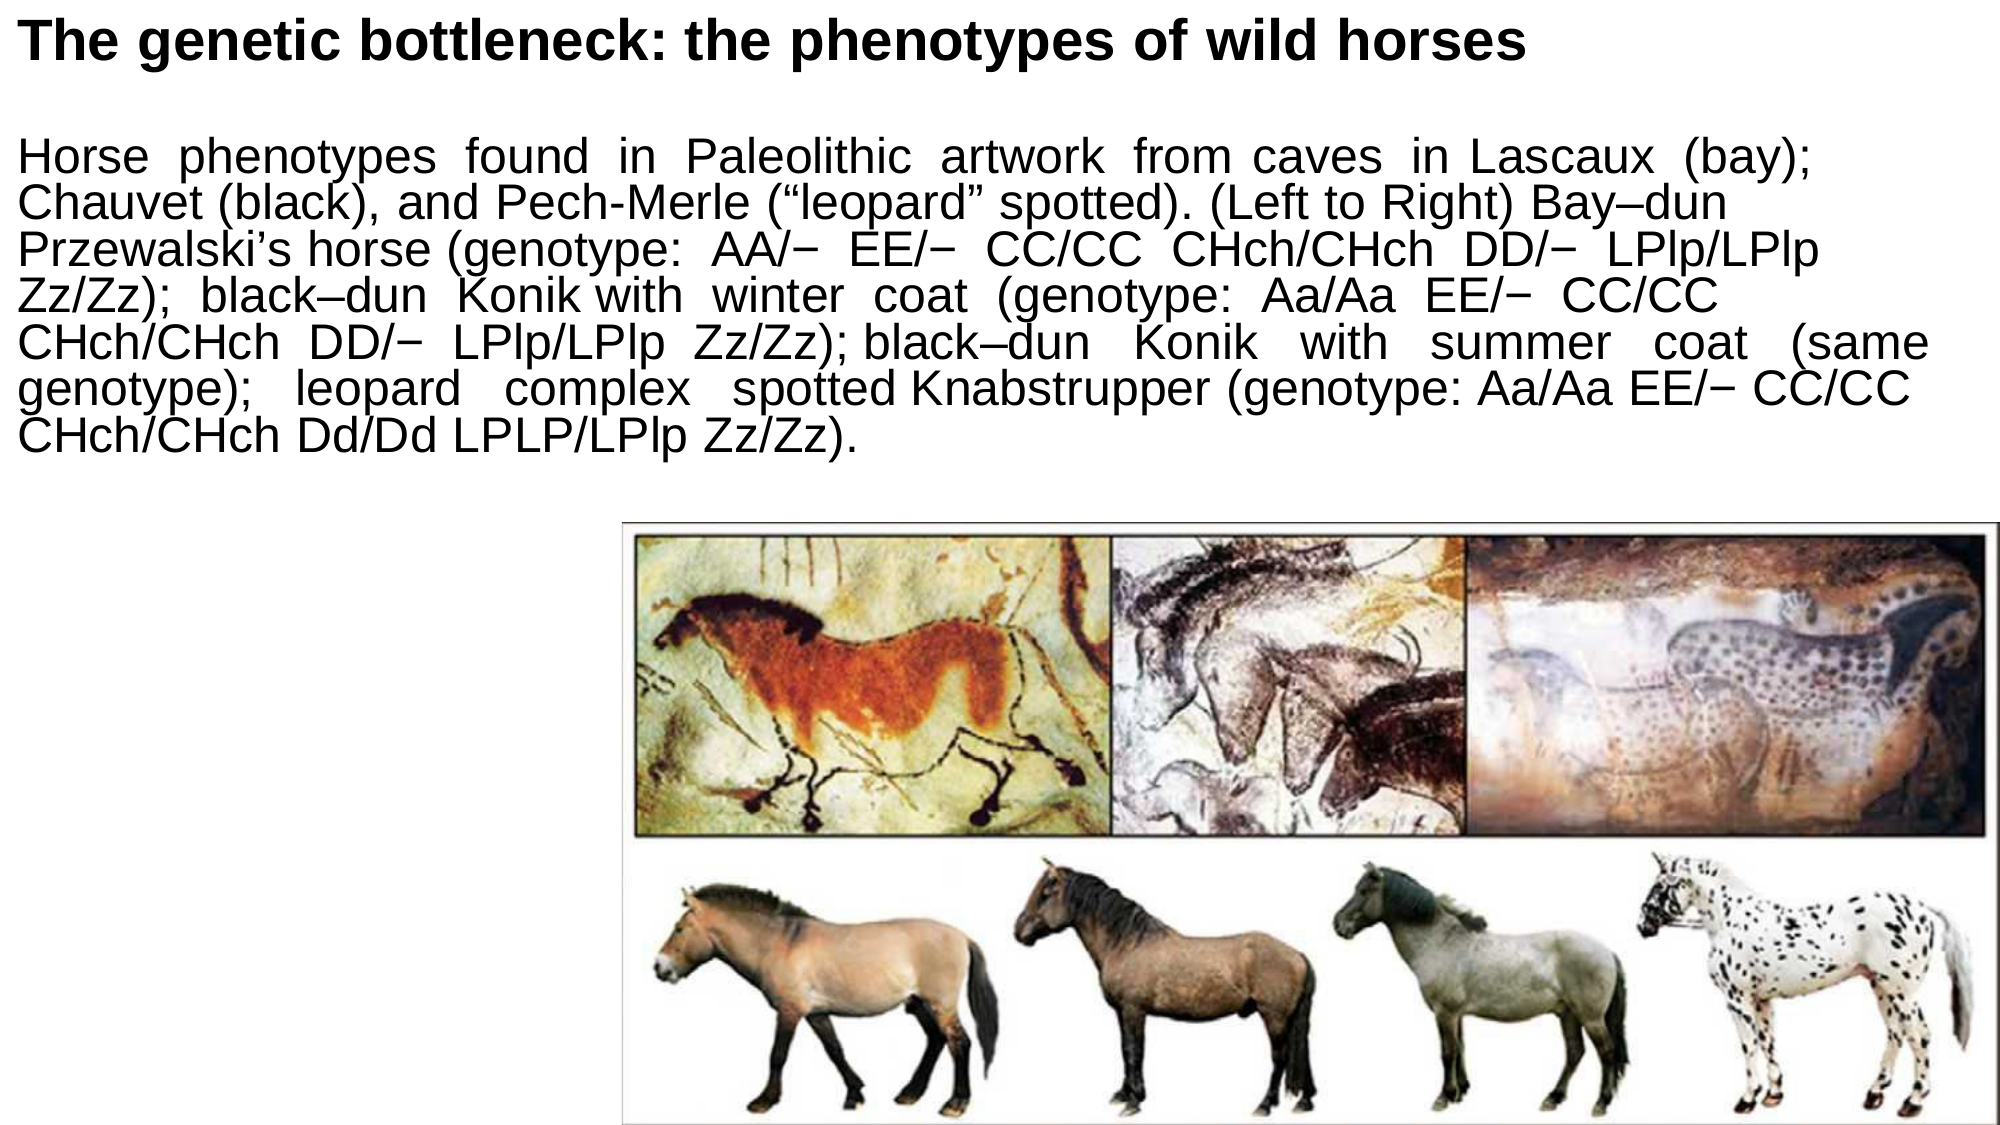

The genetic bottleneck: the phenotypes of wild horses
Horse phenotypes found in Paleolithic artwork from caves in Lascaux (bay); Chauvet (black), and Pech-Merle (“leopard” spotted). (Left to Right) Bay–dun Przewalski’s horse (genotype: AA/− EE/− CC/CC CHch/CHch DD/− LPlp/LPlp Zz/Zz); black–dun Konik with winter coat (genotype: Aa/Aa EE/− CC/CC CHch/CHch DD/− LPlp/LPlp Zz/Zz); black–dun Konik with summer coat (same genotype); leopard complex spotted Knabstrupper (genotype: Aa/Aa EE/− CC/CC CHch/CHch Dd/Dd LPLP/LPlp Zz/Zz).